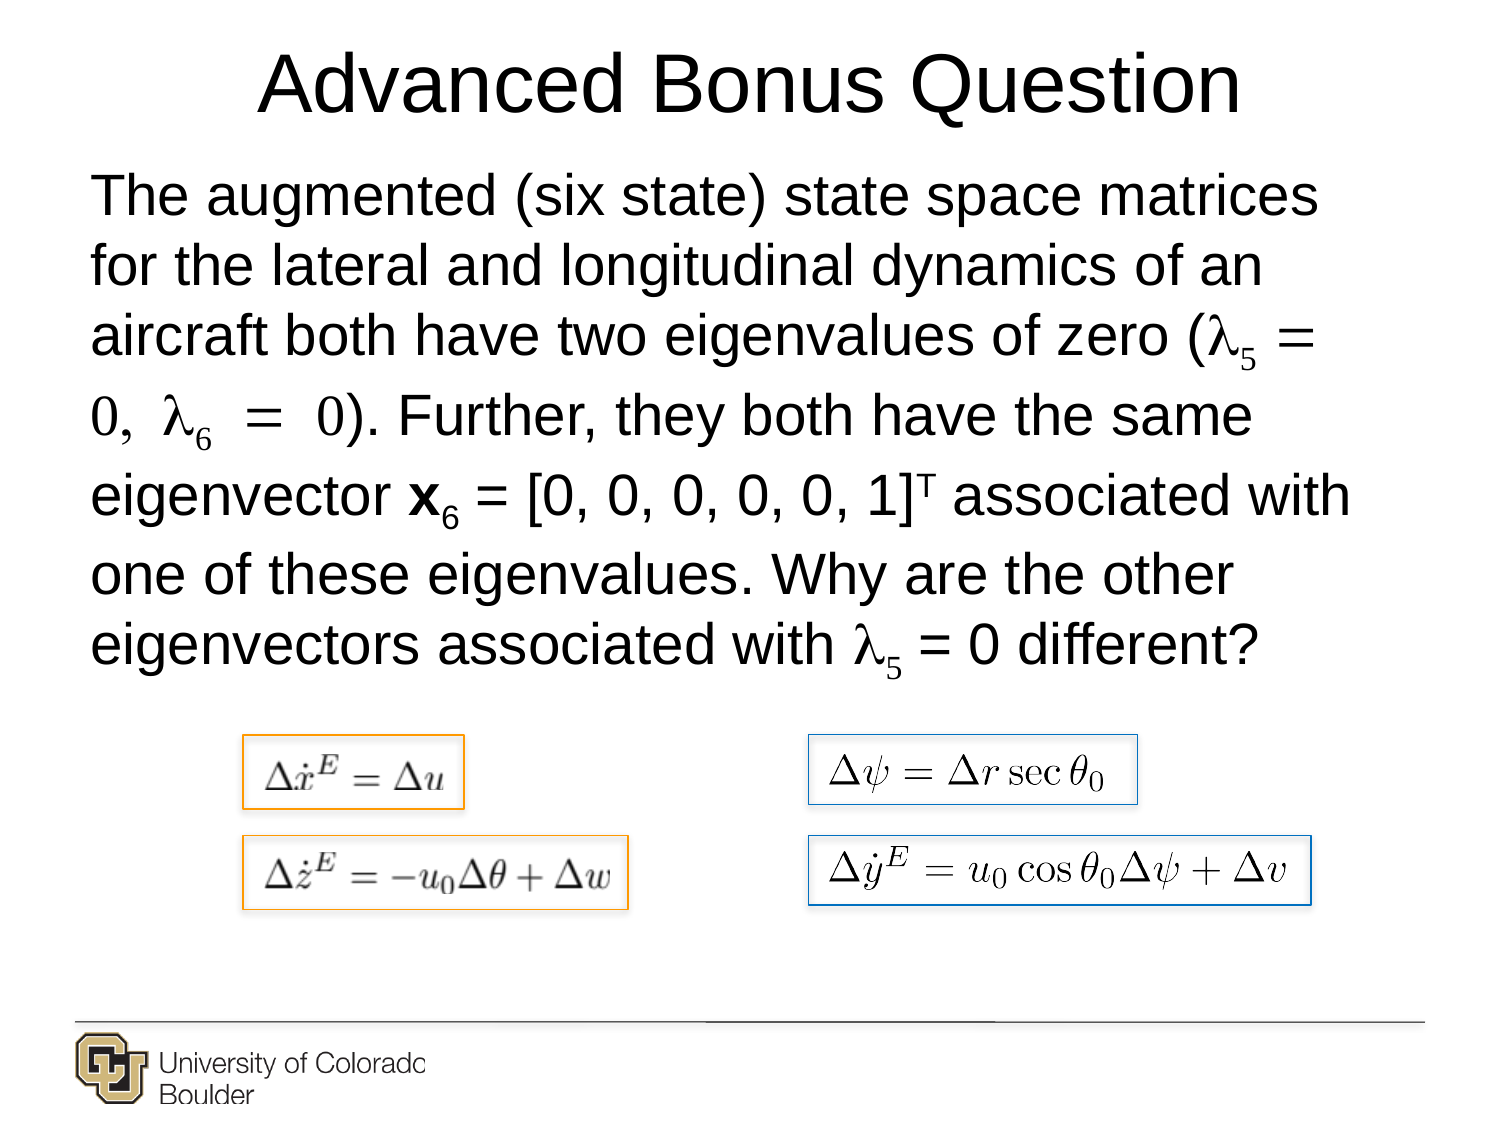

# Advanced Bonus Question
The augmented (six state) state space matrices for the lateral and longitudinal dynamics of an aircraft both have two eigenvalues of zero (l5 = 0, l6 = 0). Further, they both have the same eigenvector x6 = [0, 0, 0, 0, 0, 1]T associated with one of these eigenvalues. Why are the other eigenvectors associated with l5 = 0 different?